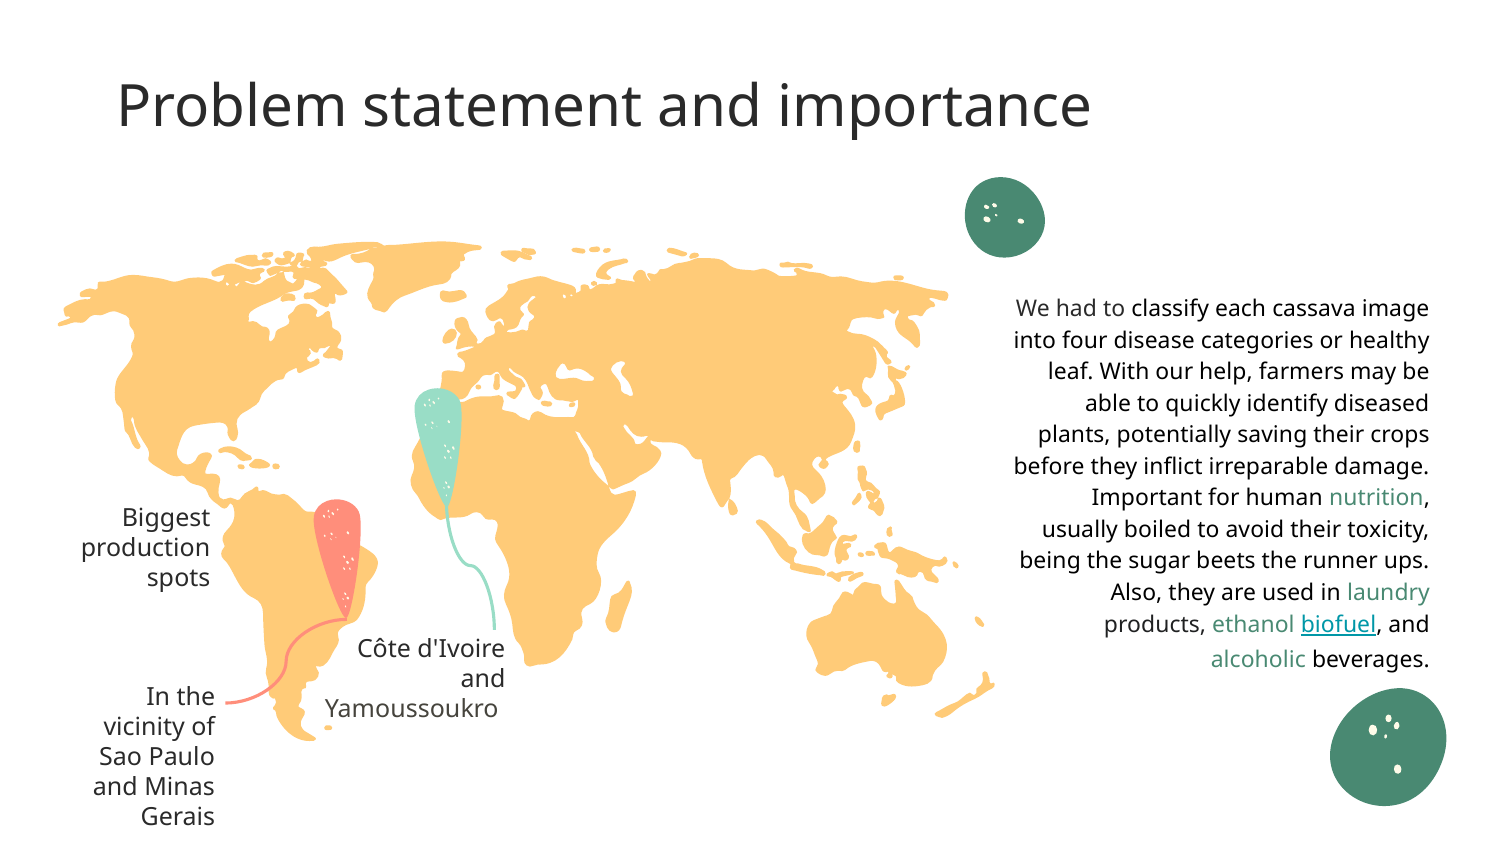

Problem statement and importance
We had to classify each cassava image into four disease categories or healthy leaf. With our help, farmers may be able to quickly identify diseased plants, potentially saving their crops before they inflict irreparable damage. Important for human nutrition, usually boiled to avoid their toxicity, being the sugar beets the runner ups. Also, they are used in laundry products, ethanol biofuel, and alcoholic beverages.
Biggest production spots
Côte d'Ivoire and Yamoussoukro
In the vicinity of Sao Paulo and Minas Gerais